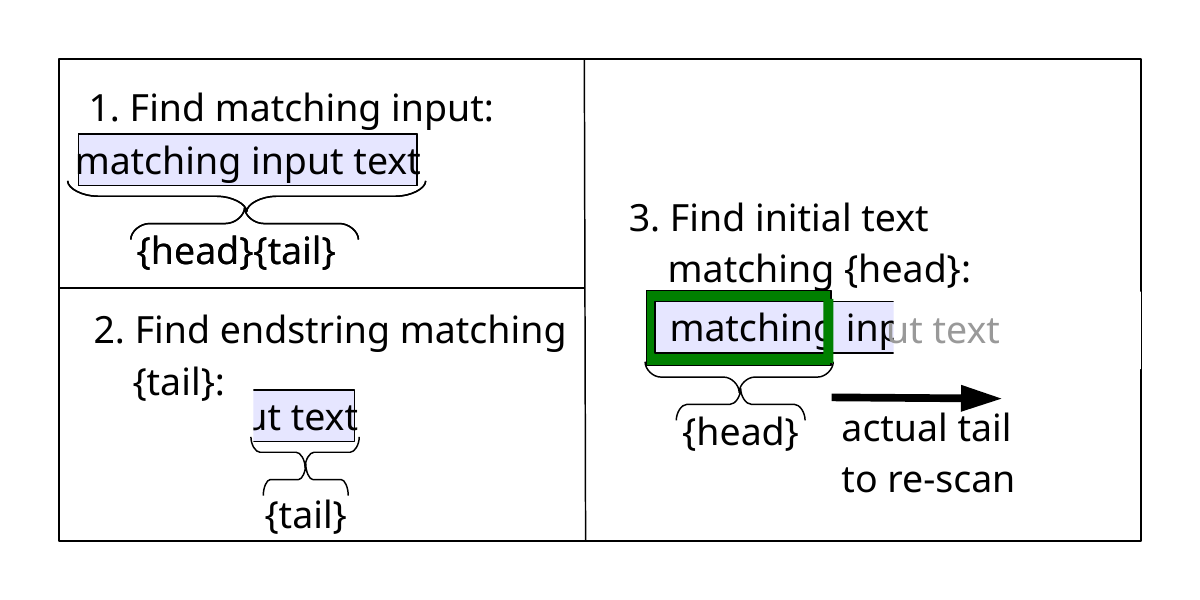

1. Find matching input:
matching input text
matching input text
3. Find initial text
 matching {head}:
{head}{tail}
{head}{tail}
ut text
2. Find endstring matching
 {tail}:
matching inpu
matching input text
actual tail
to re-scan
{head}
{tail}